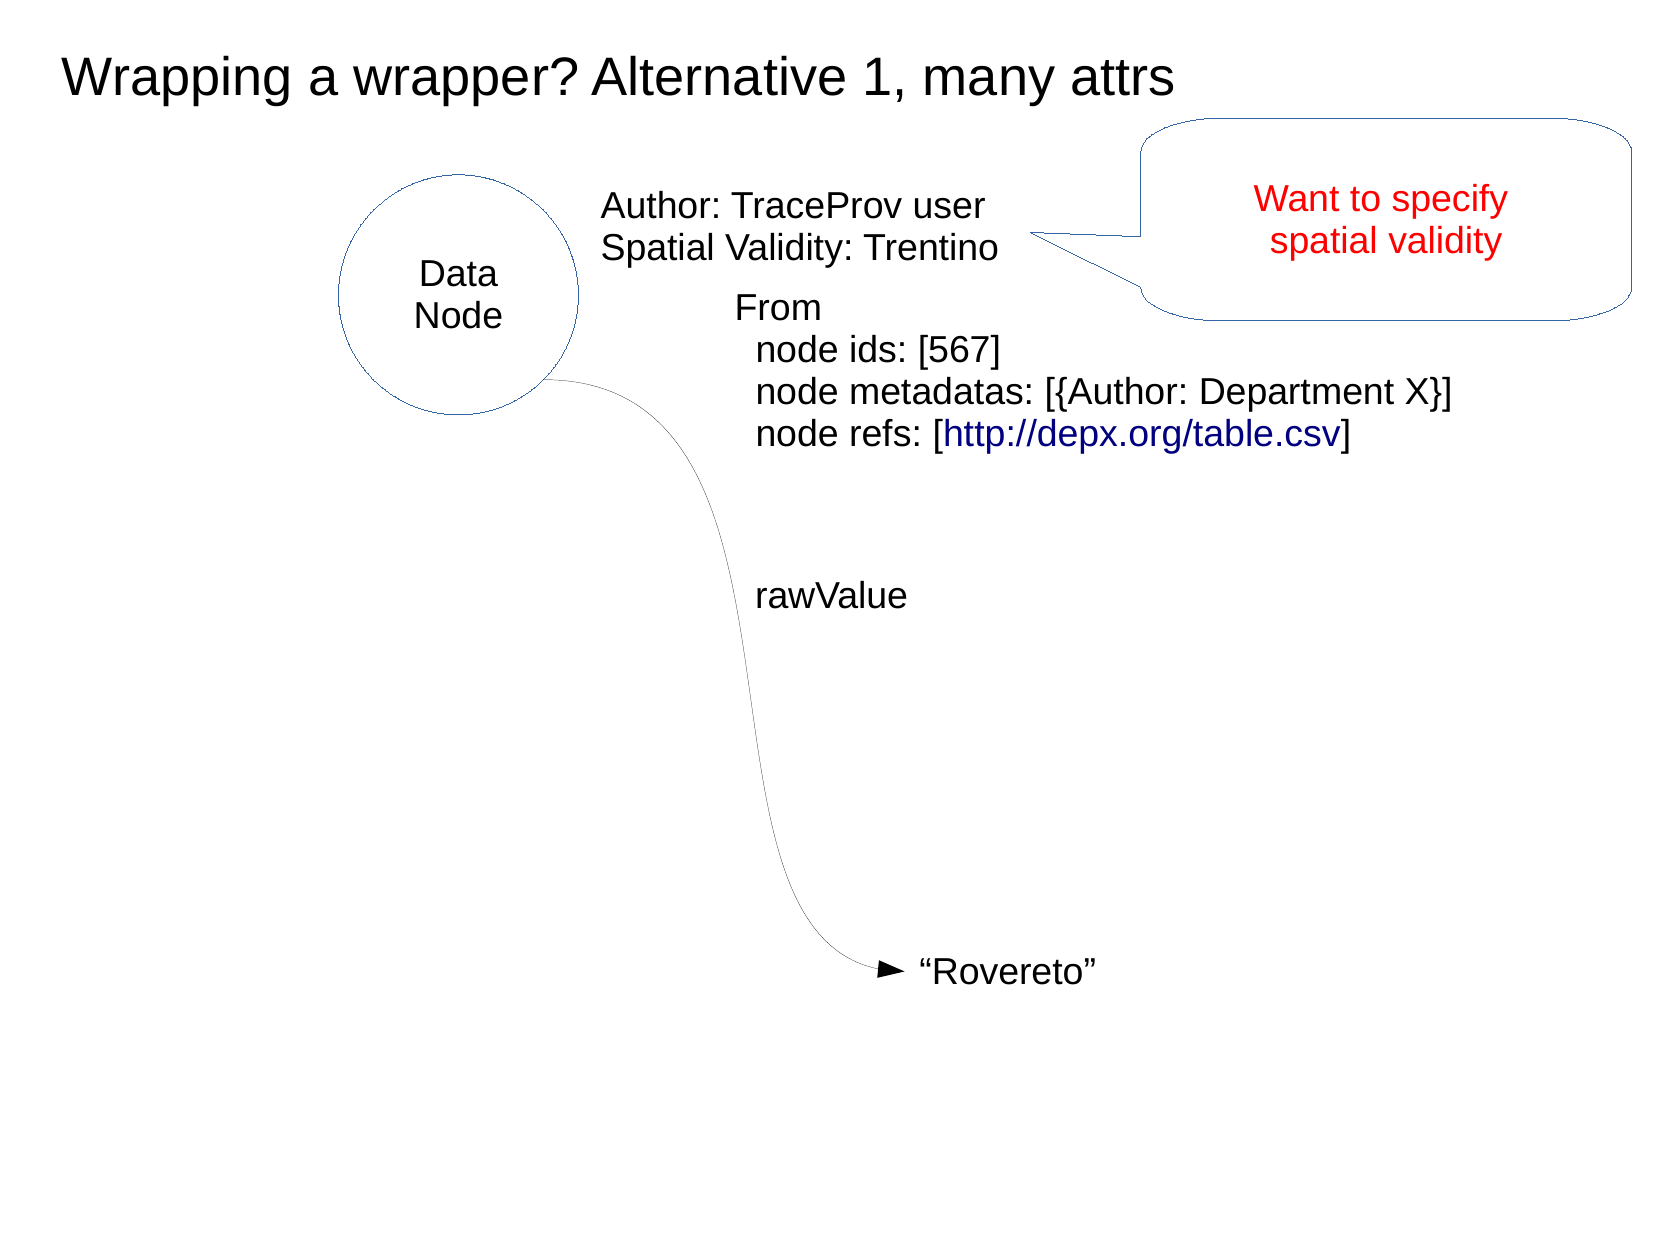

Wrapping a wrapper? Alternative 1, many attrs
Want to specify
spatial validity
Data
Node
Author: TraceProv user
Spatial Validity: Trentino
From
 node ids: [567]
 node metadatas: [{Author: Department X}]
 node refs: [http://depx.org/table.csv]
rawValue
“Rovereto”